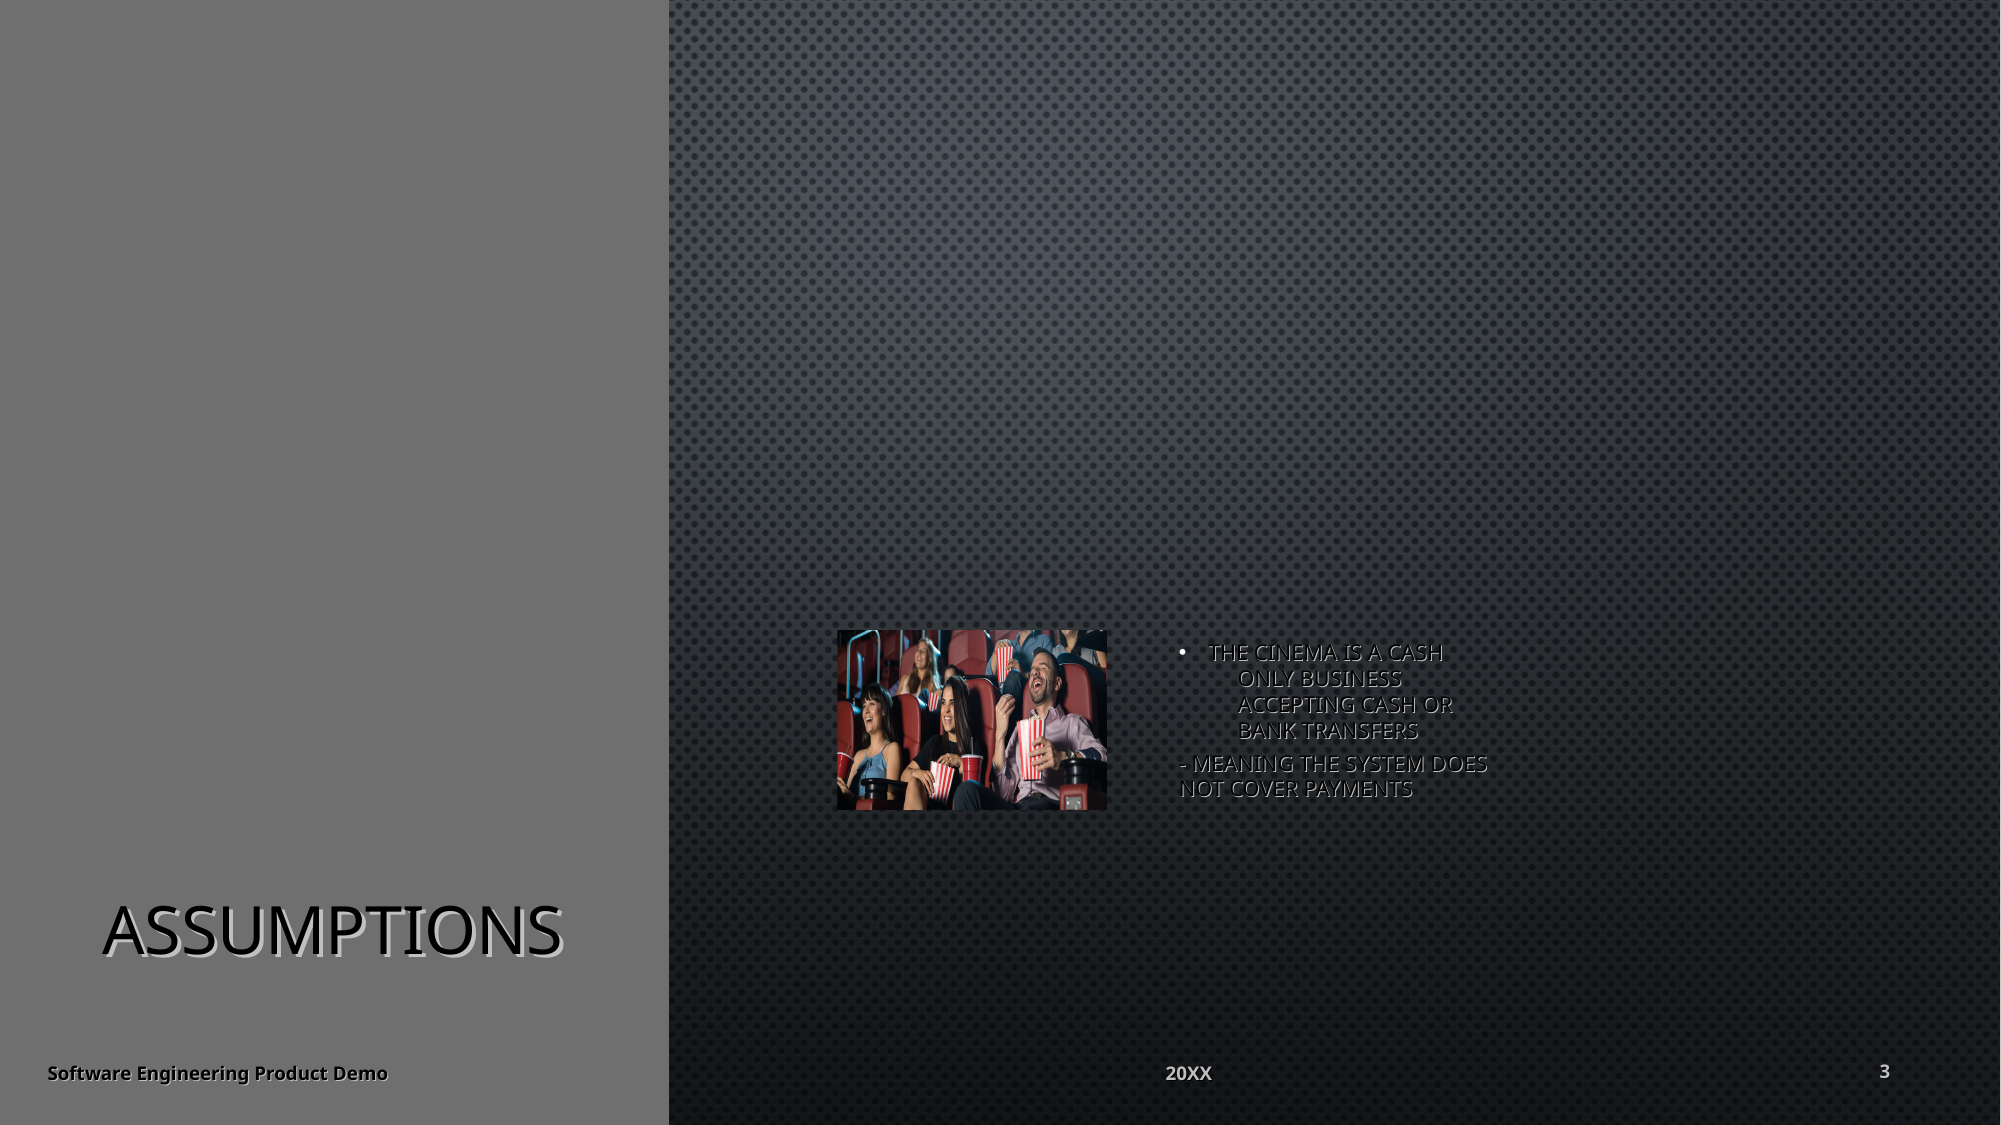

# Assumptions
The Cinema is a cash Only business accepting Cash or Bank Transfers
- Meaning the system does not cover Payments
20XX
Software Engineering Product Demo